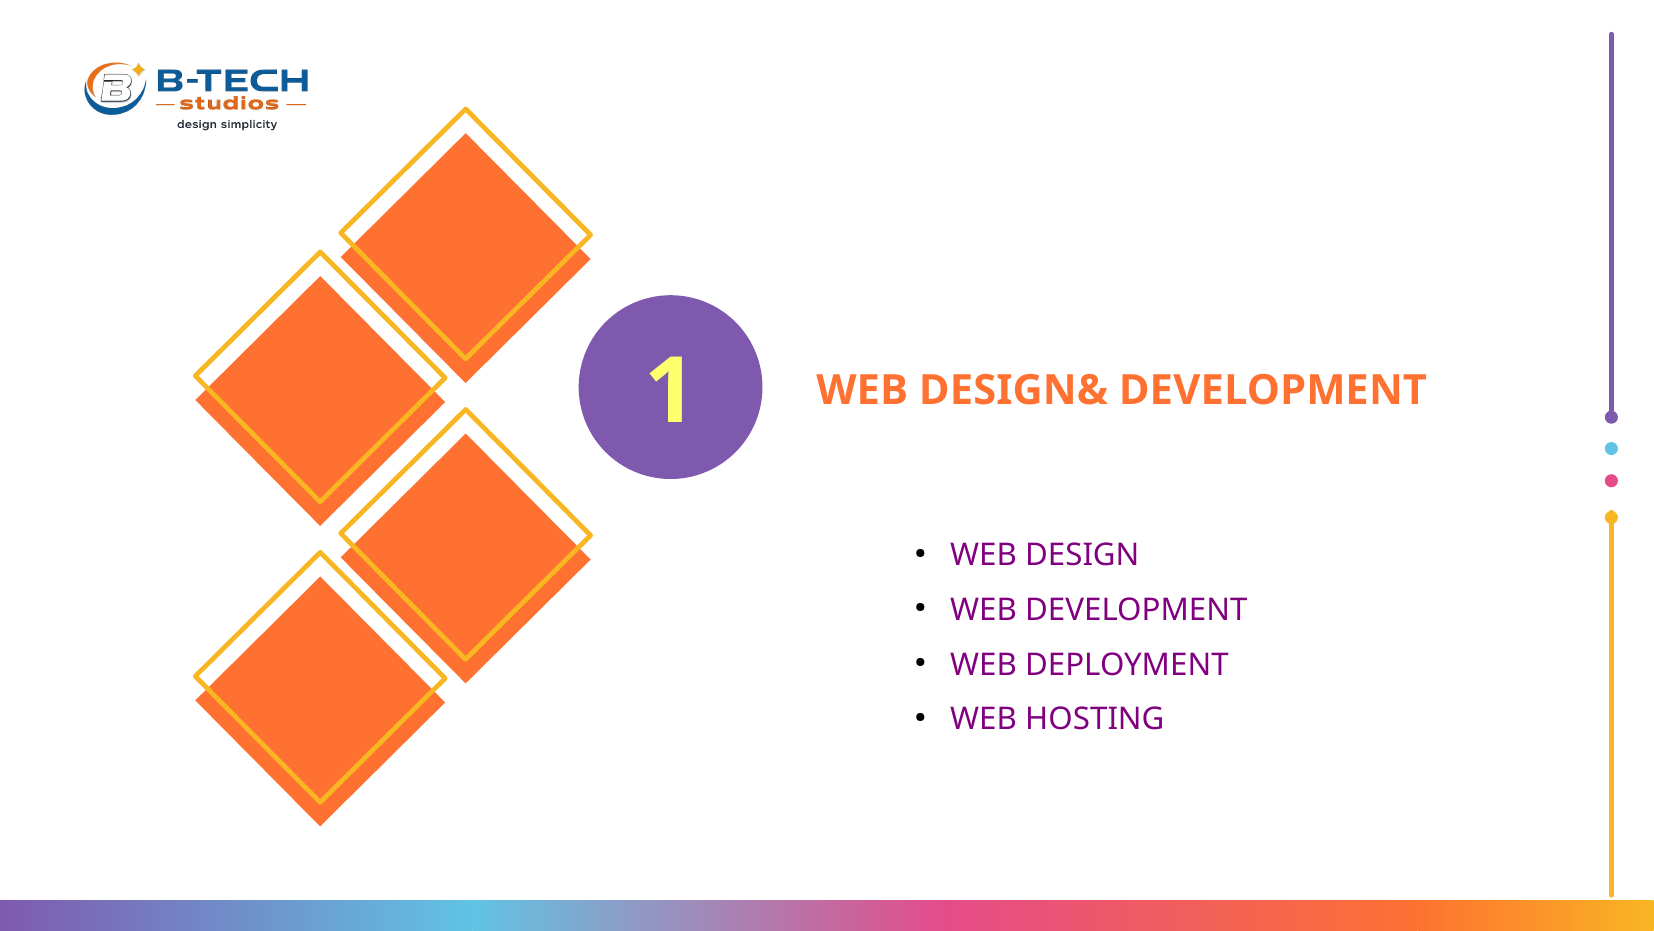

1
# WEB DESIGN& DEVELOPMENT
WEB DESIGN
WEB DEVELOPMENT
WEB DEPLOYMENT
WEB HOSTING